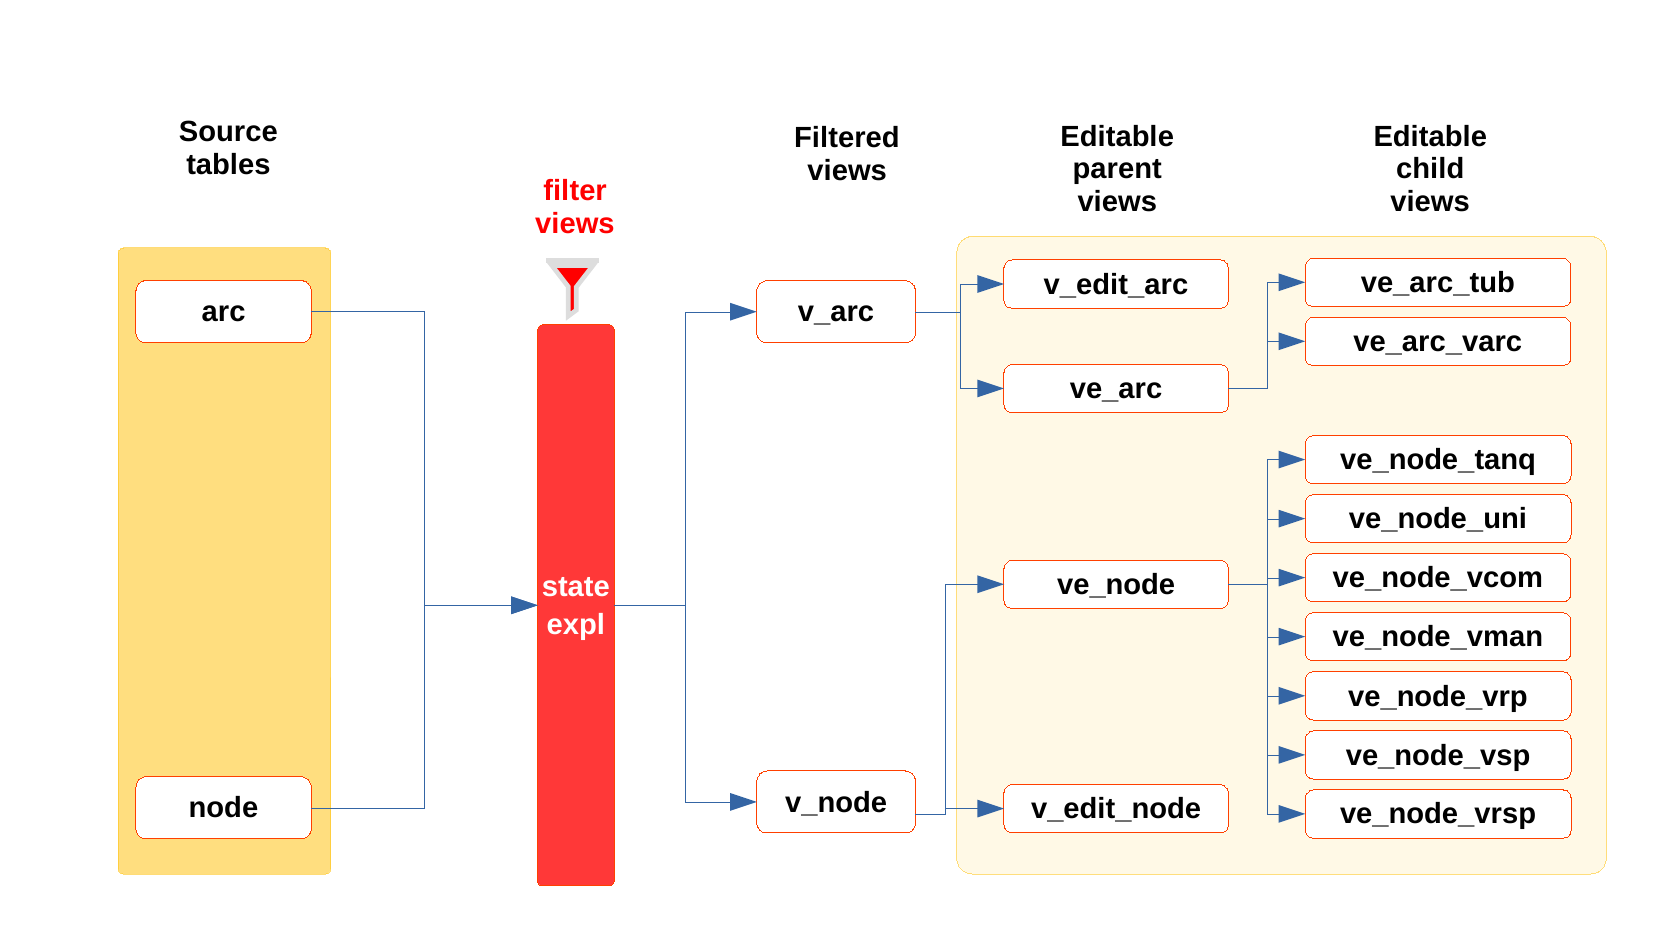

Source
tables
Editableparent
views
Editable child views
Filtered views
filter
views
ve_arc_tub
v_edit_arc
arc
v_arc
ve_arc_varc
state
expl
ve_arc
ve_node_tanq
ve_node_uni
ve_node_vcom
ve_node
ve_node_vman
ve_node_vrp
ve_node_vsp
v_node
node
v_edit_node
ve_node_vrsp